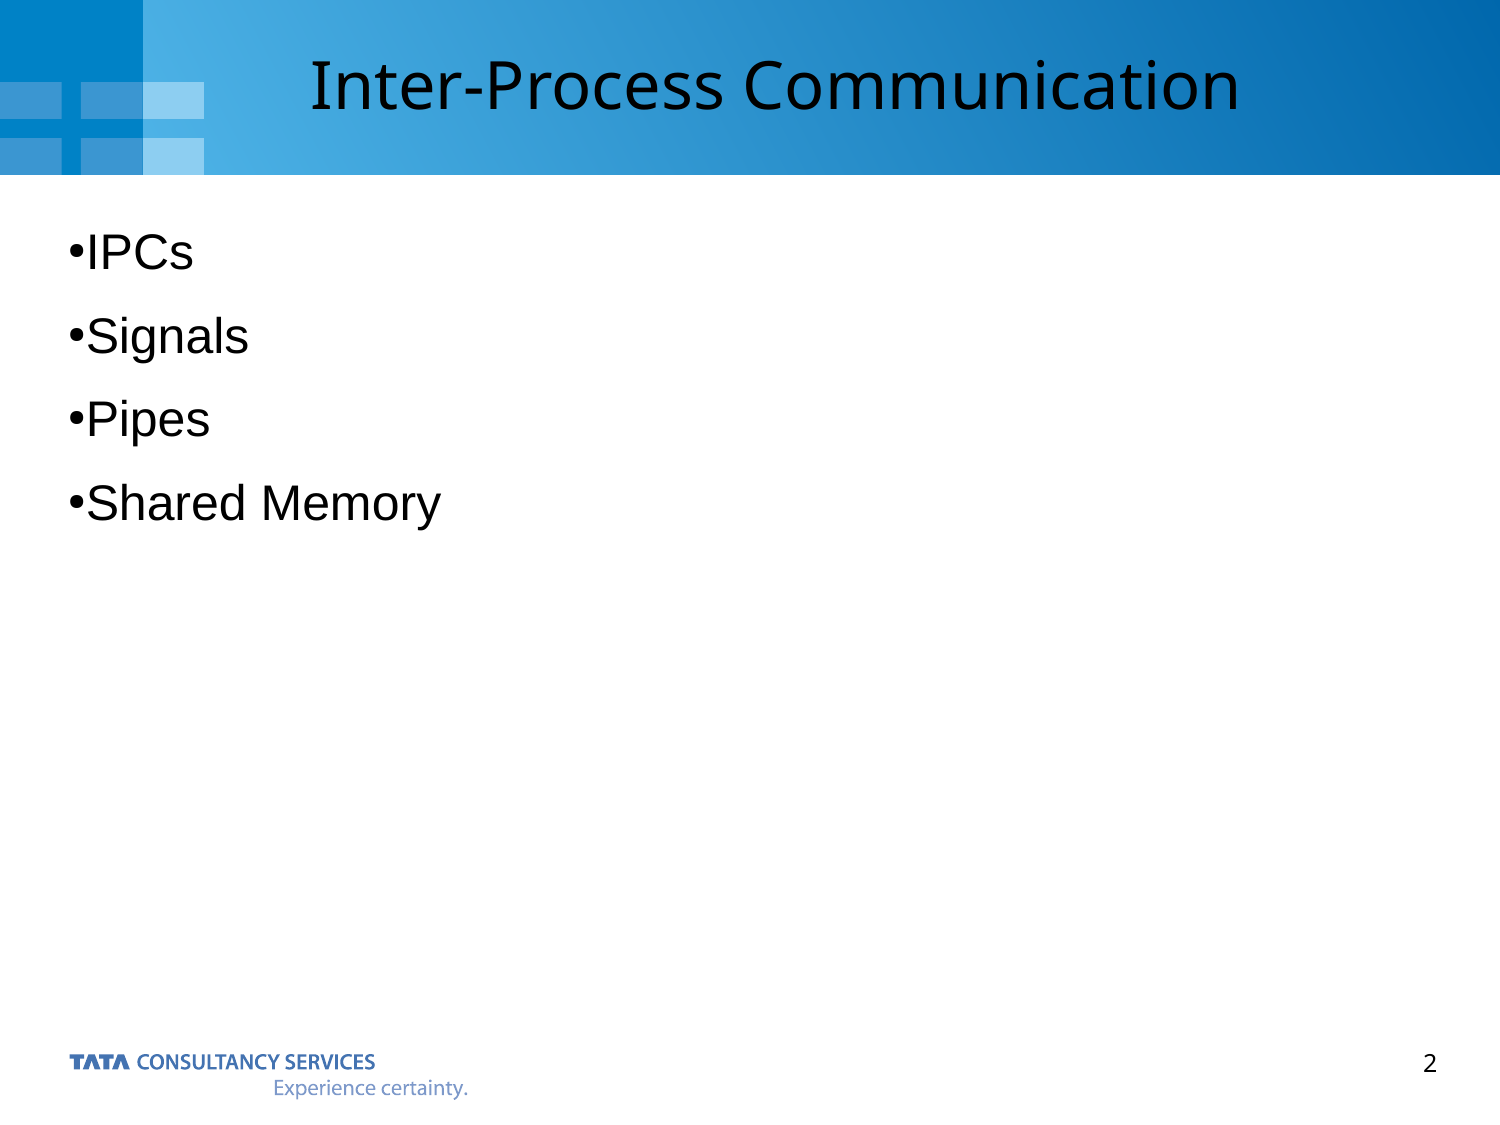

Inter-Process Communication
IPCs
Signals
Pipes
Shared Memory